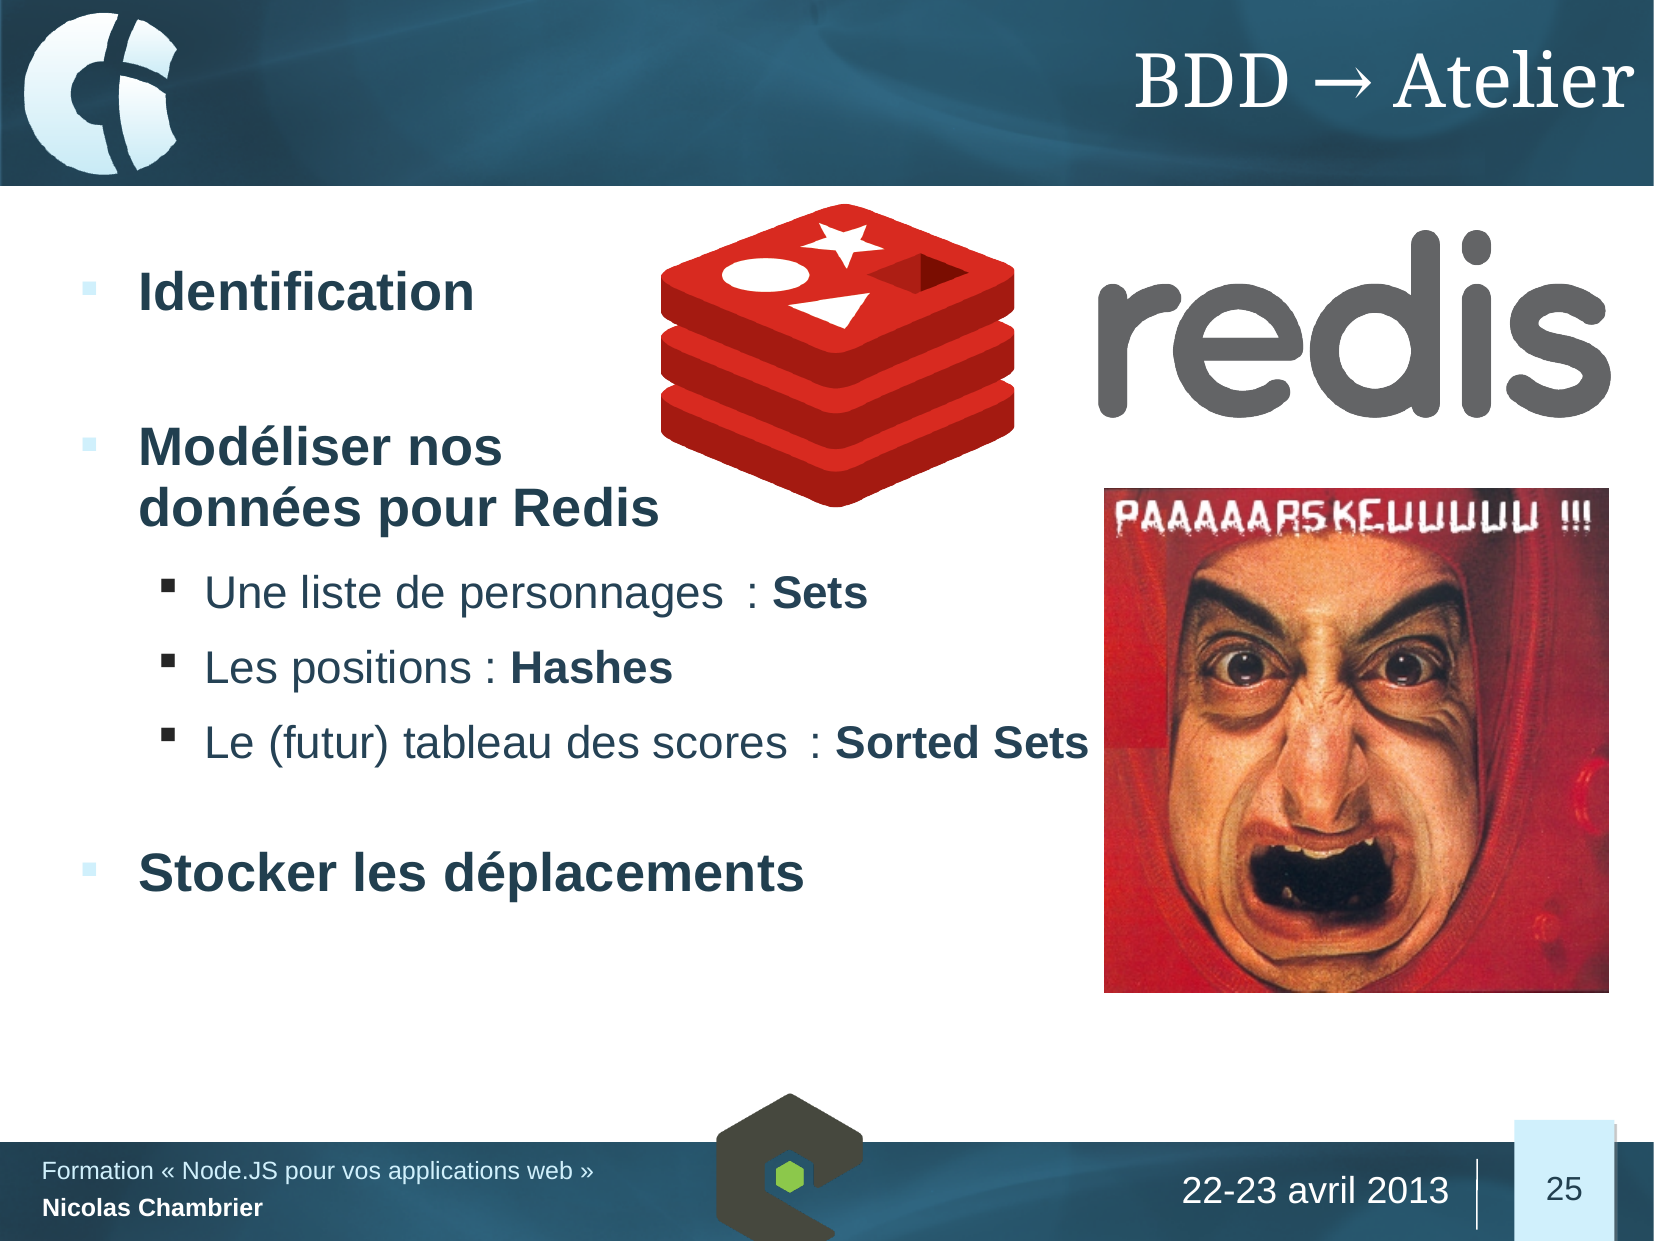

BDD → Atelier
# Identification
Modéliser nos
données pour Redis
Une liste de personnages  : Sets
Les positions : Hashes
Le (futur) tableau des scores  : Sorted Sets
Stocker les déplacements